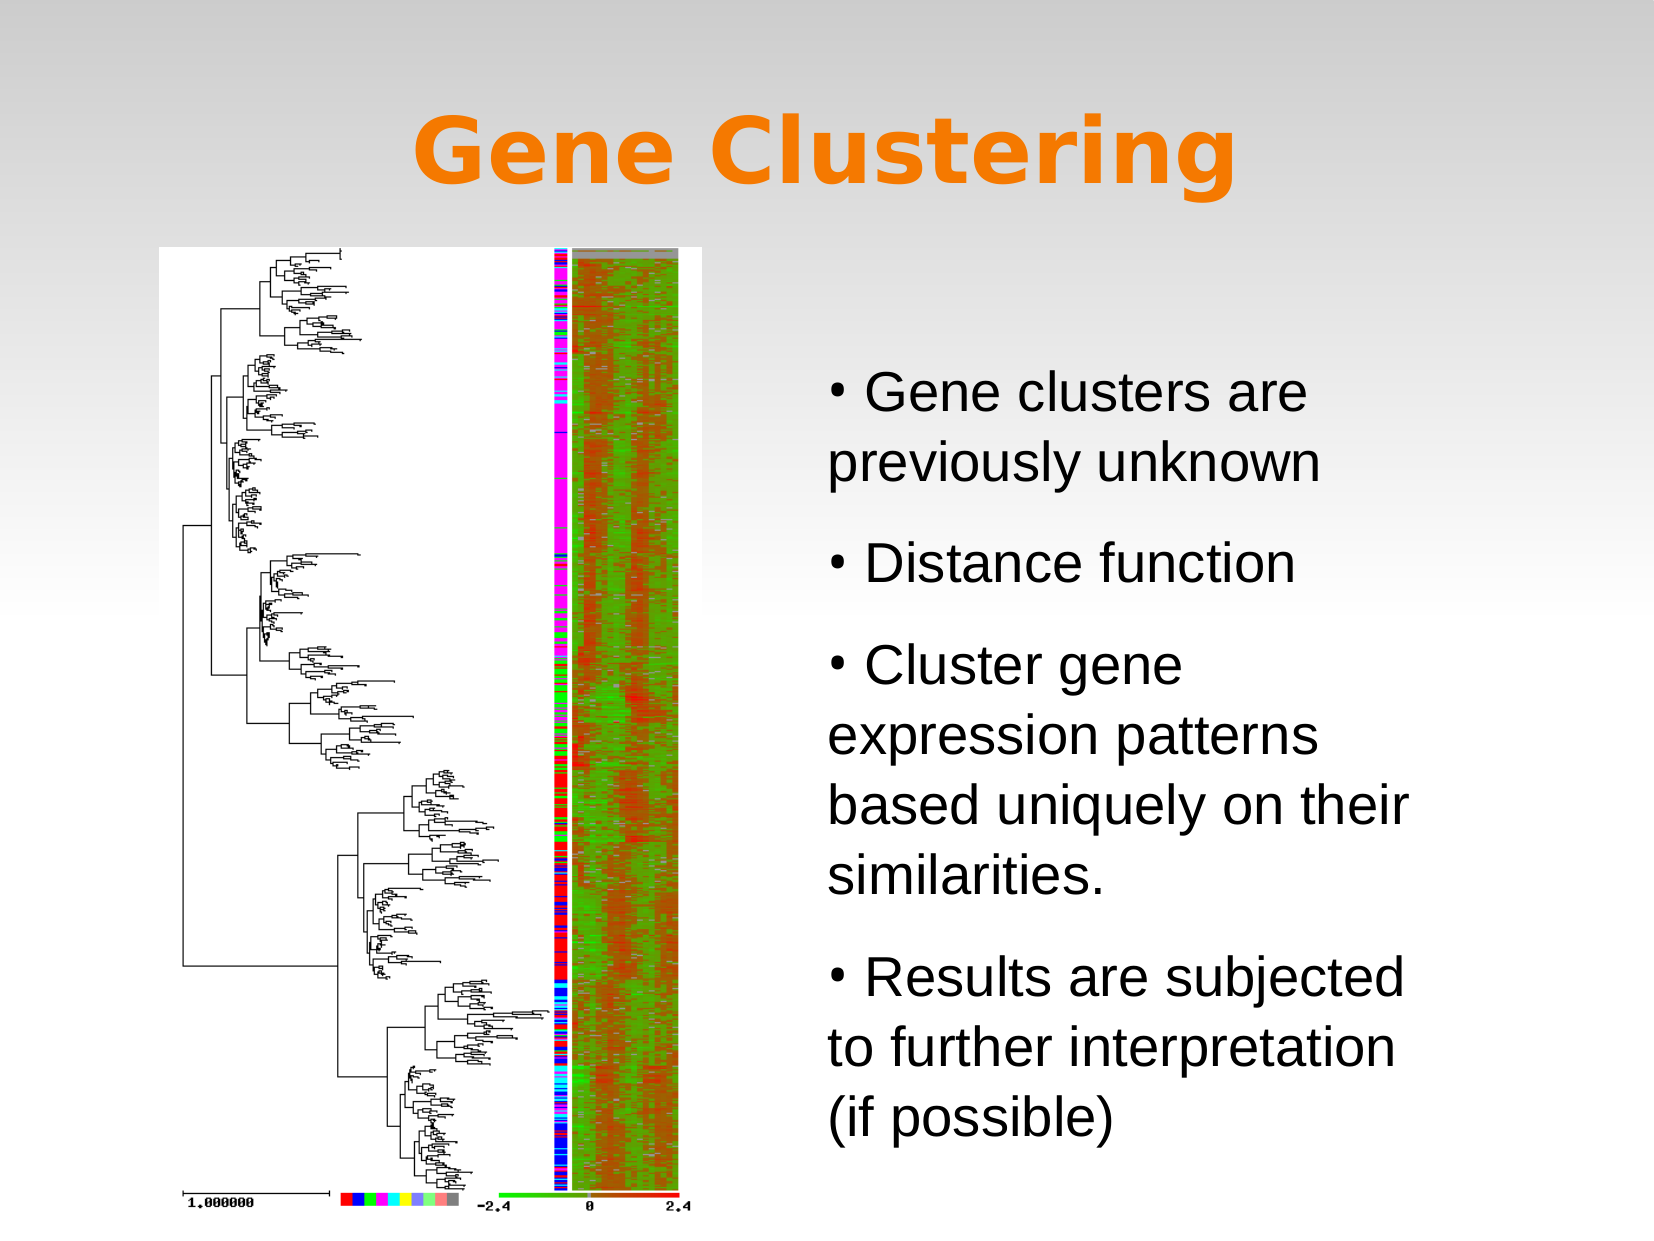

# Gene Clustering
 Gene clusters are previously unknown
 Distance function
 Cluster gene expression patterns based uniquely on their similarities.
 Results are subjected to further interpretation (if possible)‏